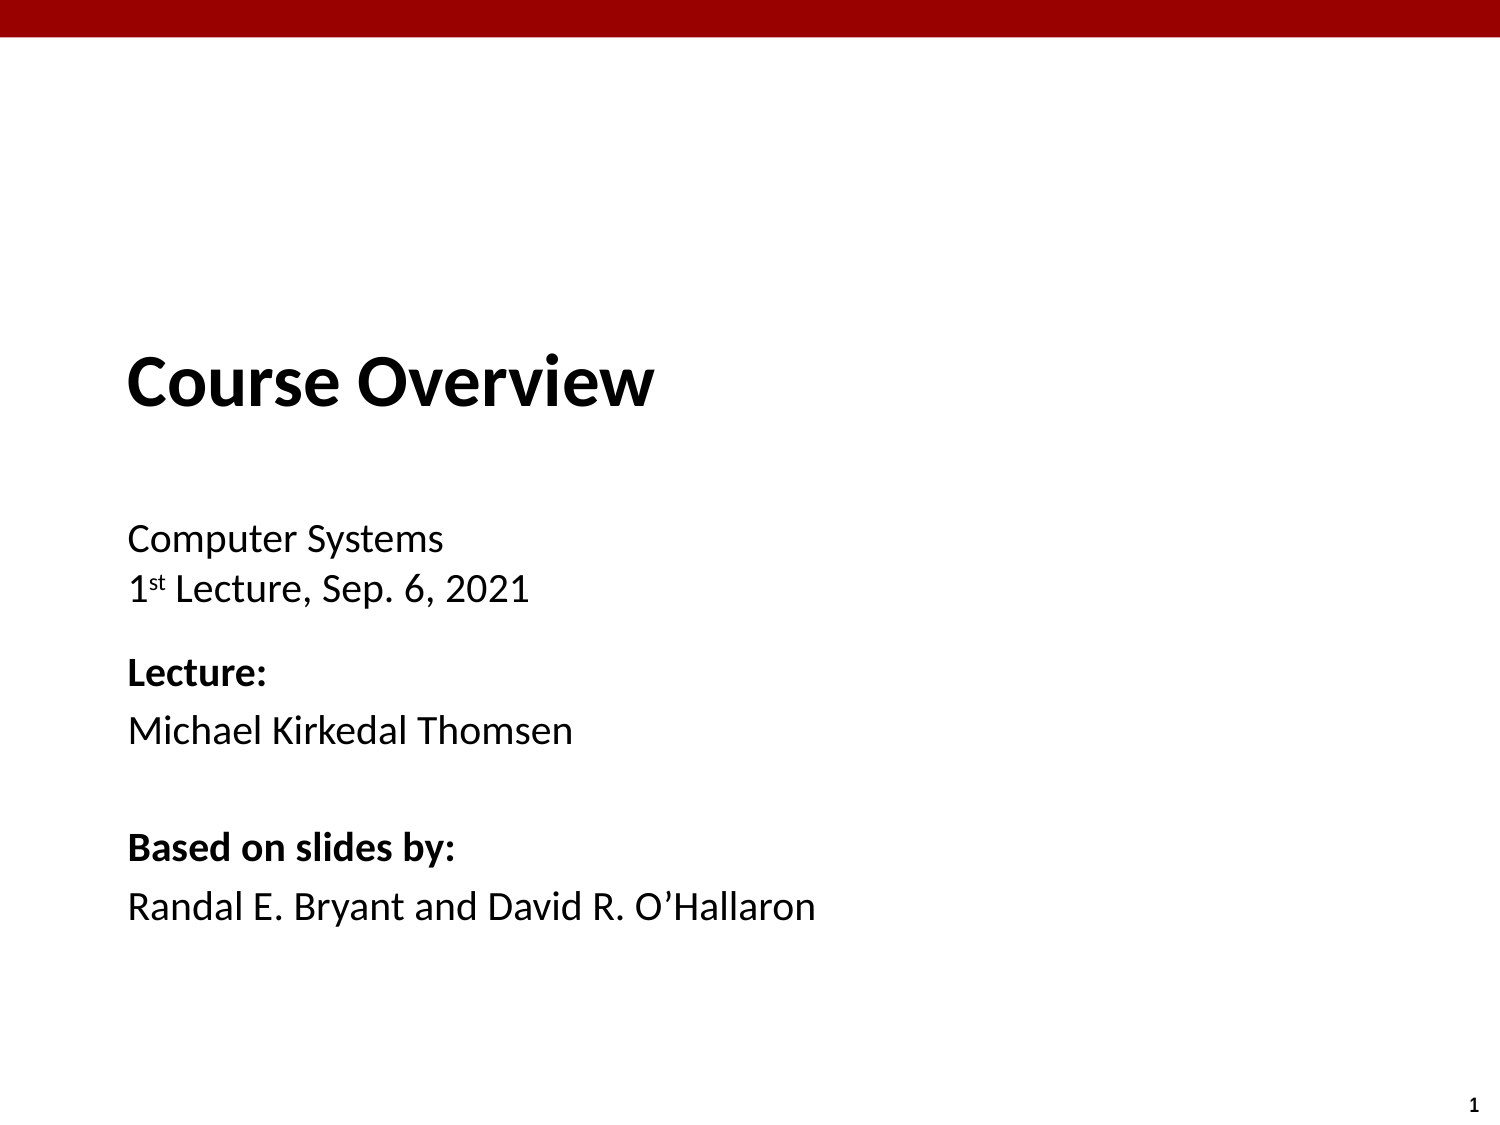

Course Overview
Computer Systems
1st Lecture, Sep. 6, 2021
Lecture:
Michael Kirkedal Thomsen
Based on slides by:
Randal E. Bryant and David R. O’Hallaron